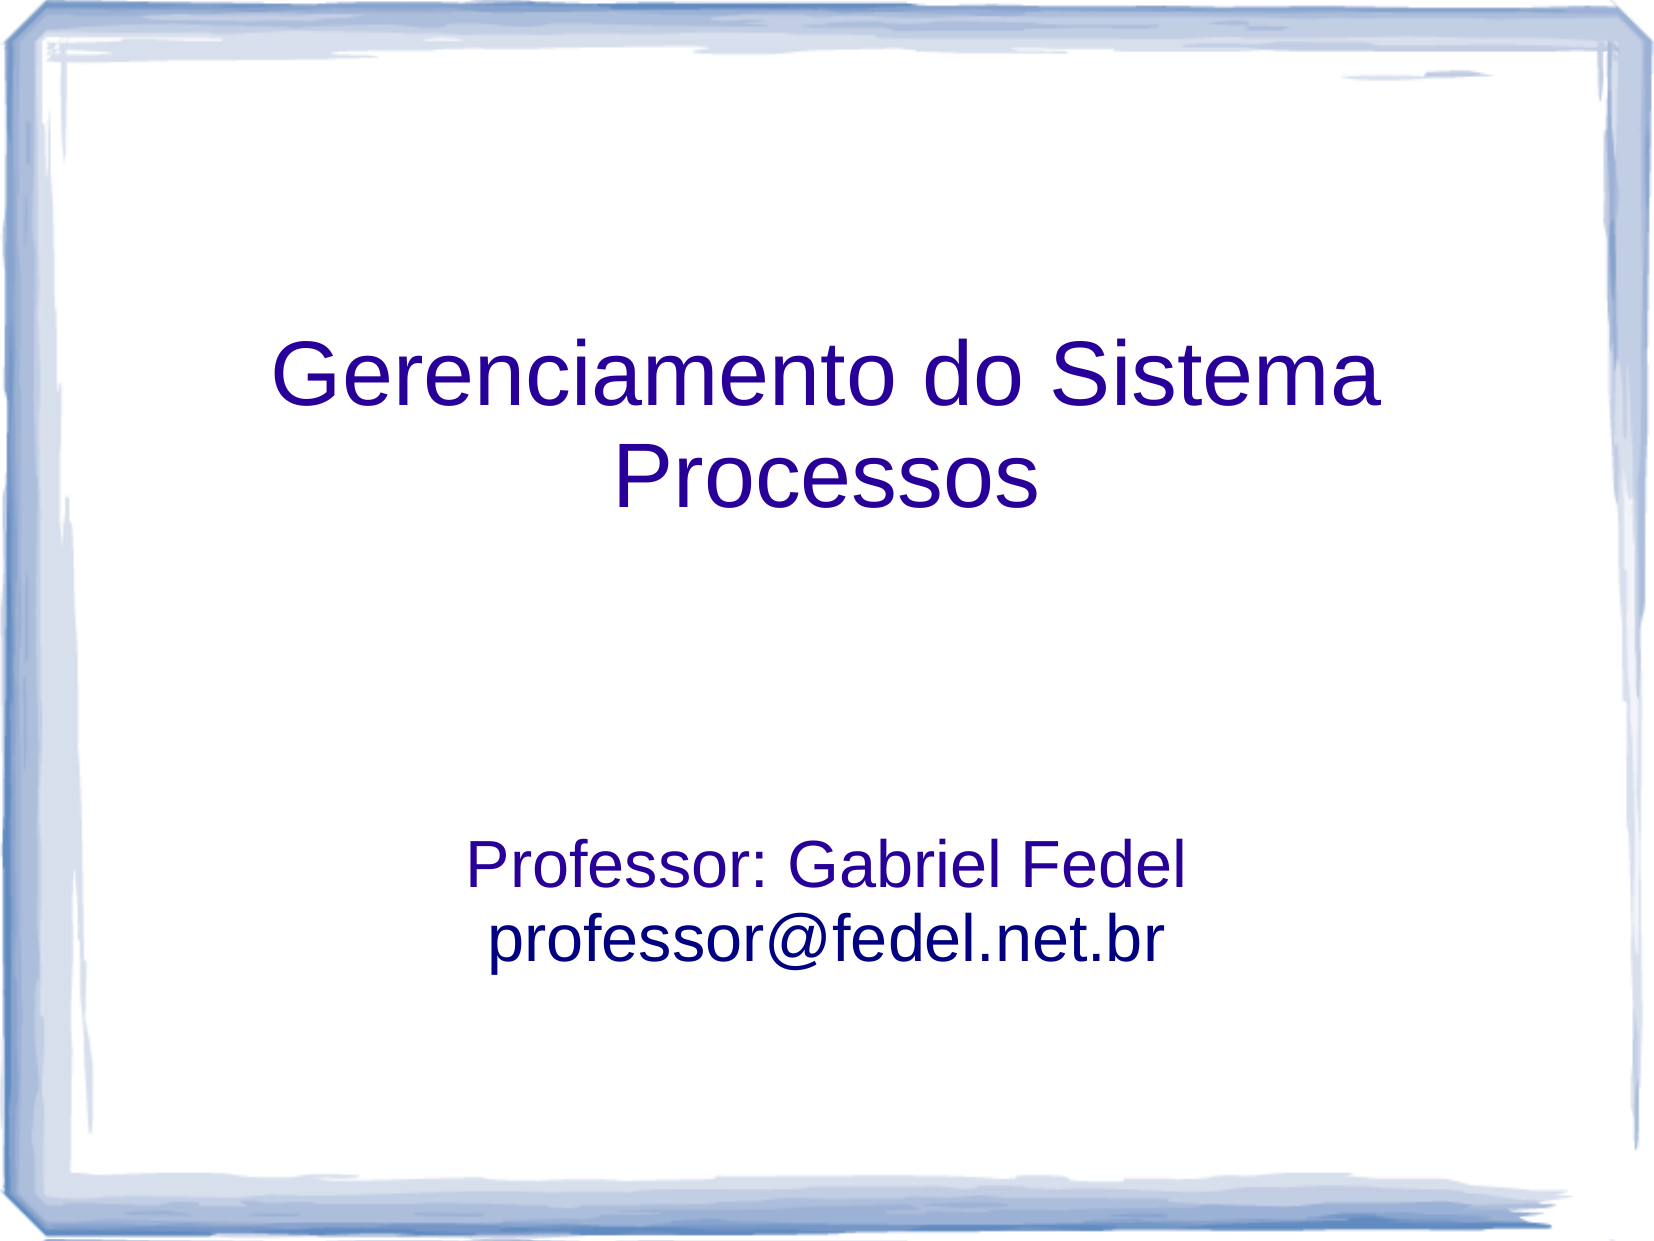

# Gerenciamento do Sistema
Processos
Professor: Gabriel Fedel
professor@fedel.net.br